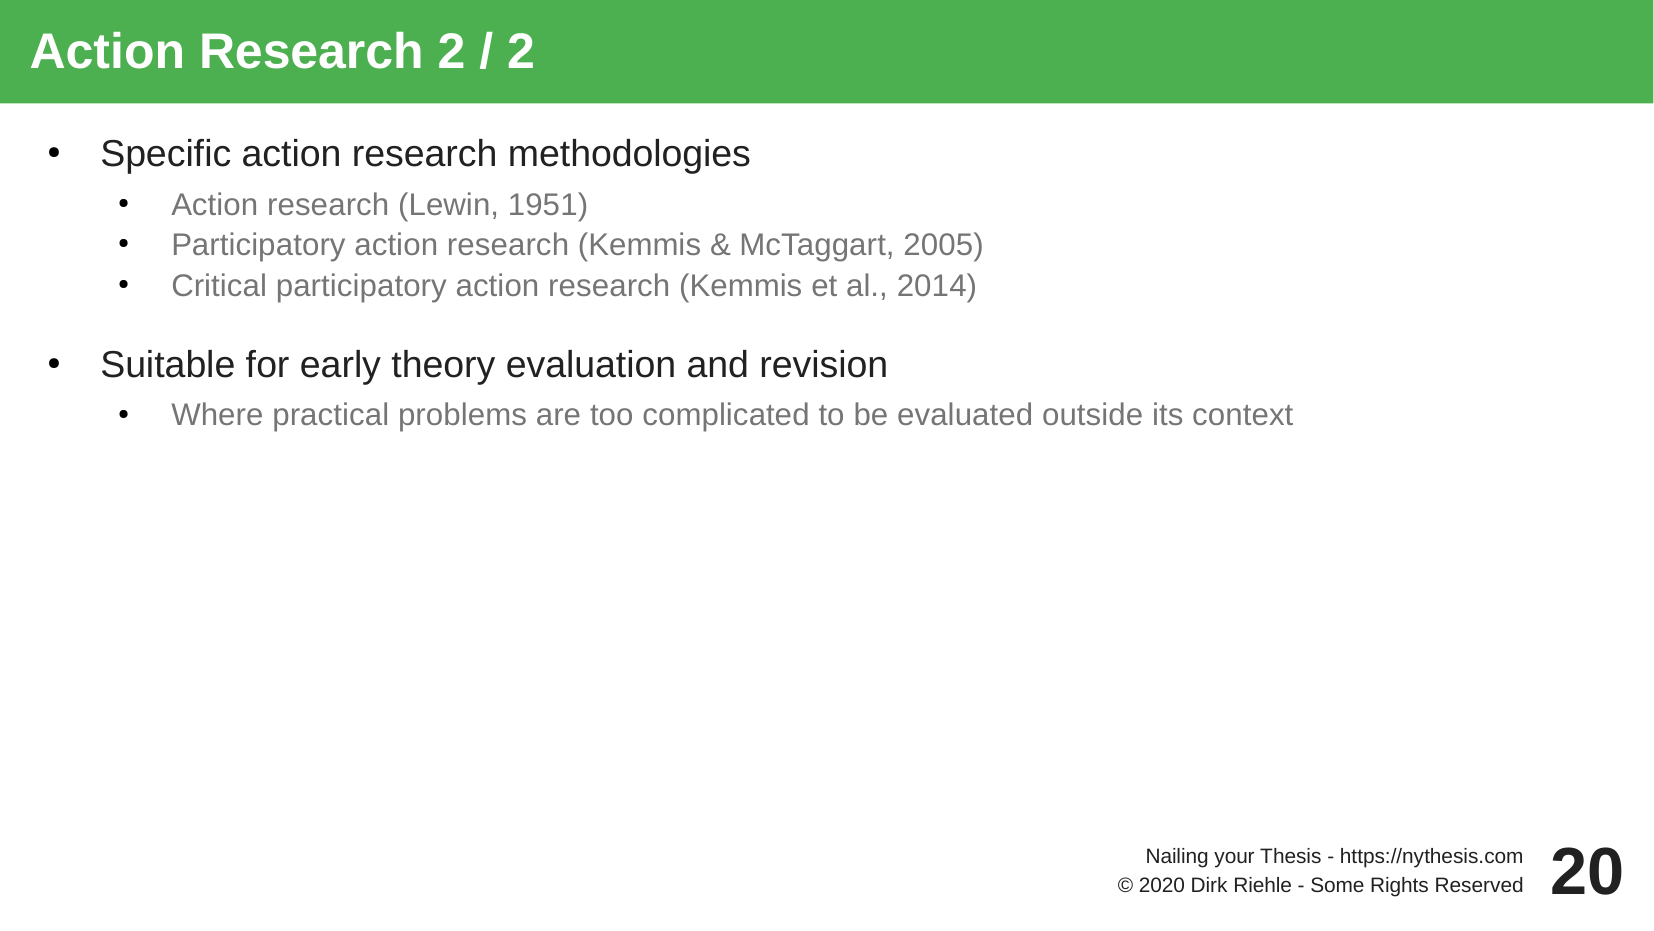

# Action Research 2 / 2
Specific action research methodologies
Action research (Lewin, 1951)
Participatory action research (Kemmis & McTaggart, 2005)
Critical participatory action research (Kemmis et al., 2014)
Suitable for early theory evaluation and revision
Where practical problems are too complicated to be evaluated outside its context
Nailing your Thesis - https://nythesis.com
20
© 2020 Dirk Riehle - Some Rights Reserved